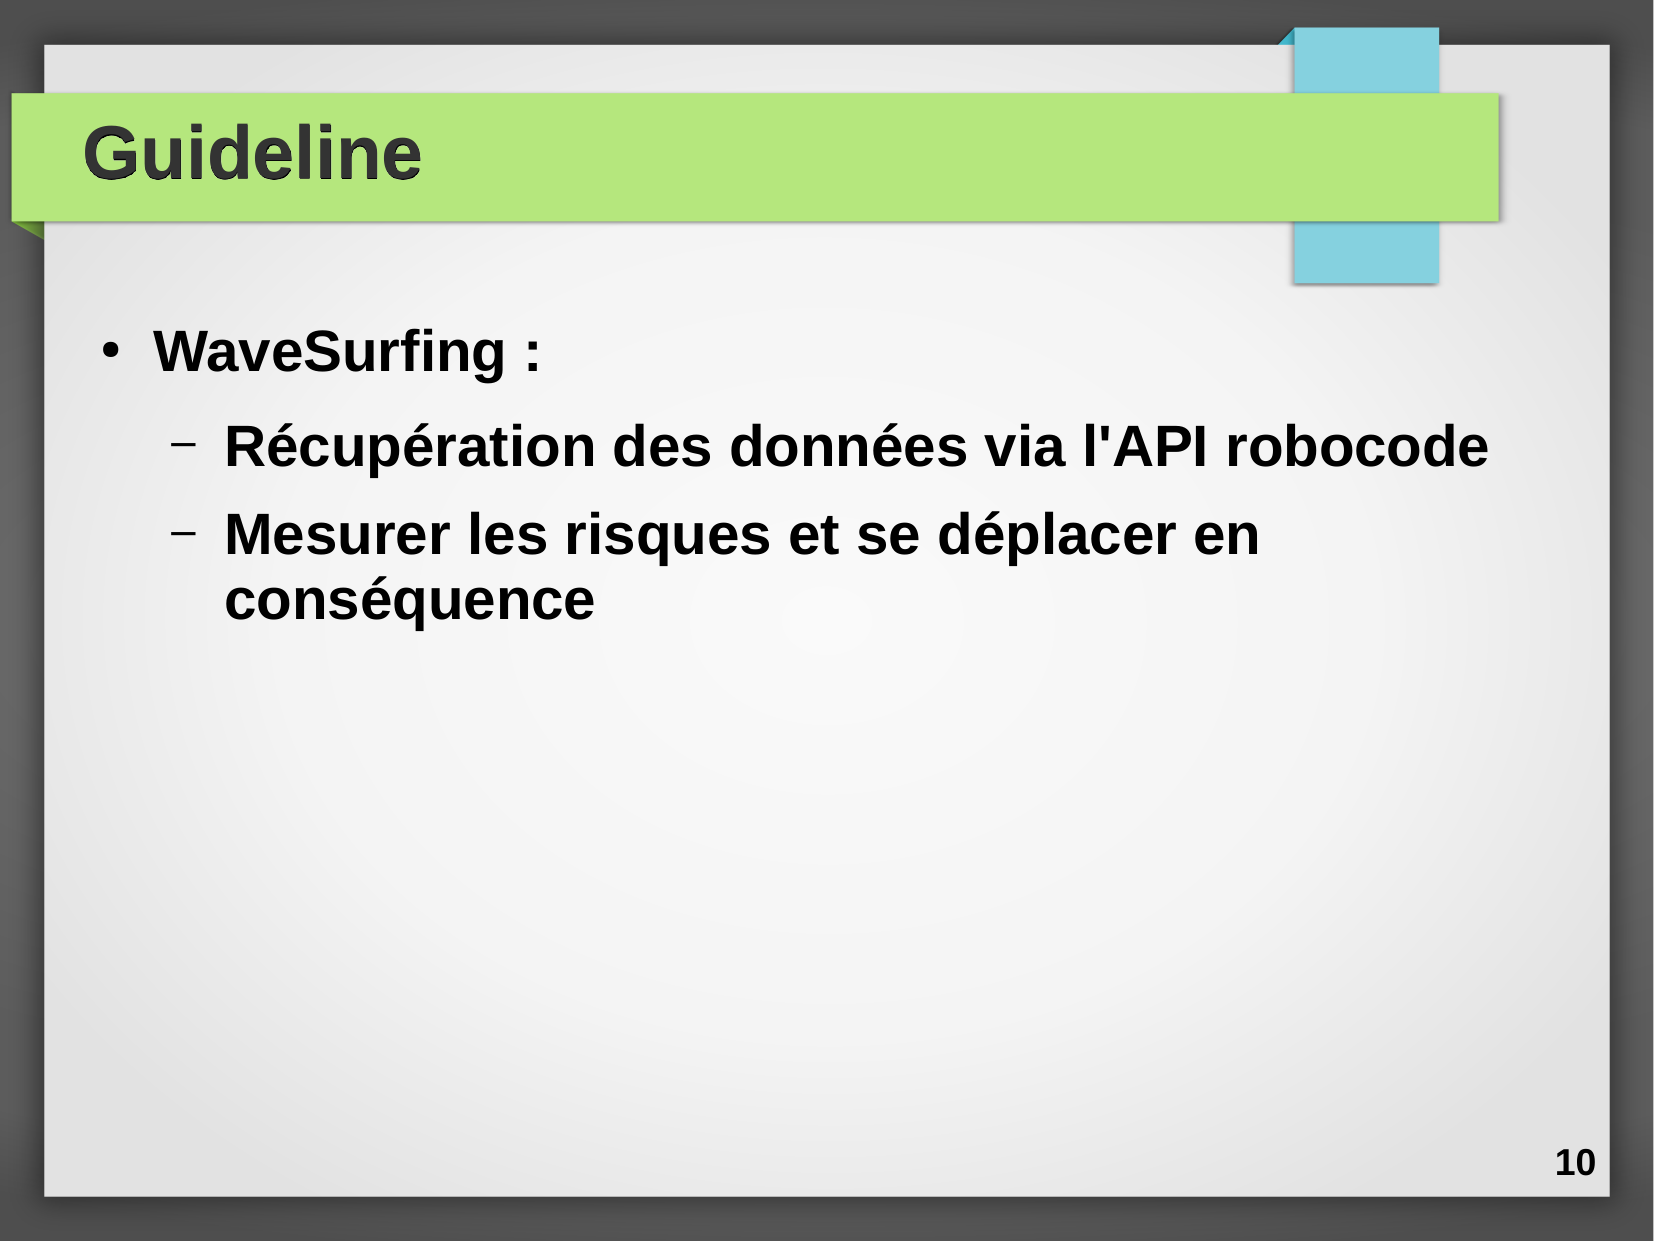

# Guideline
WaveSurfing :
Récupération des données via l'API robocode
Mesurer les risques et se déplacer en conséquence